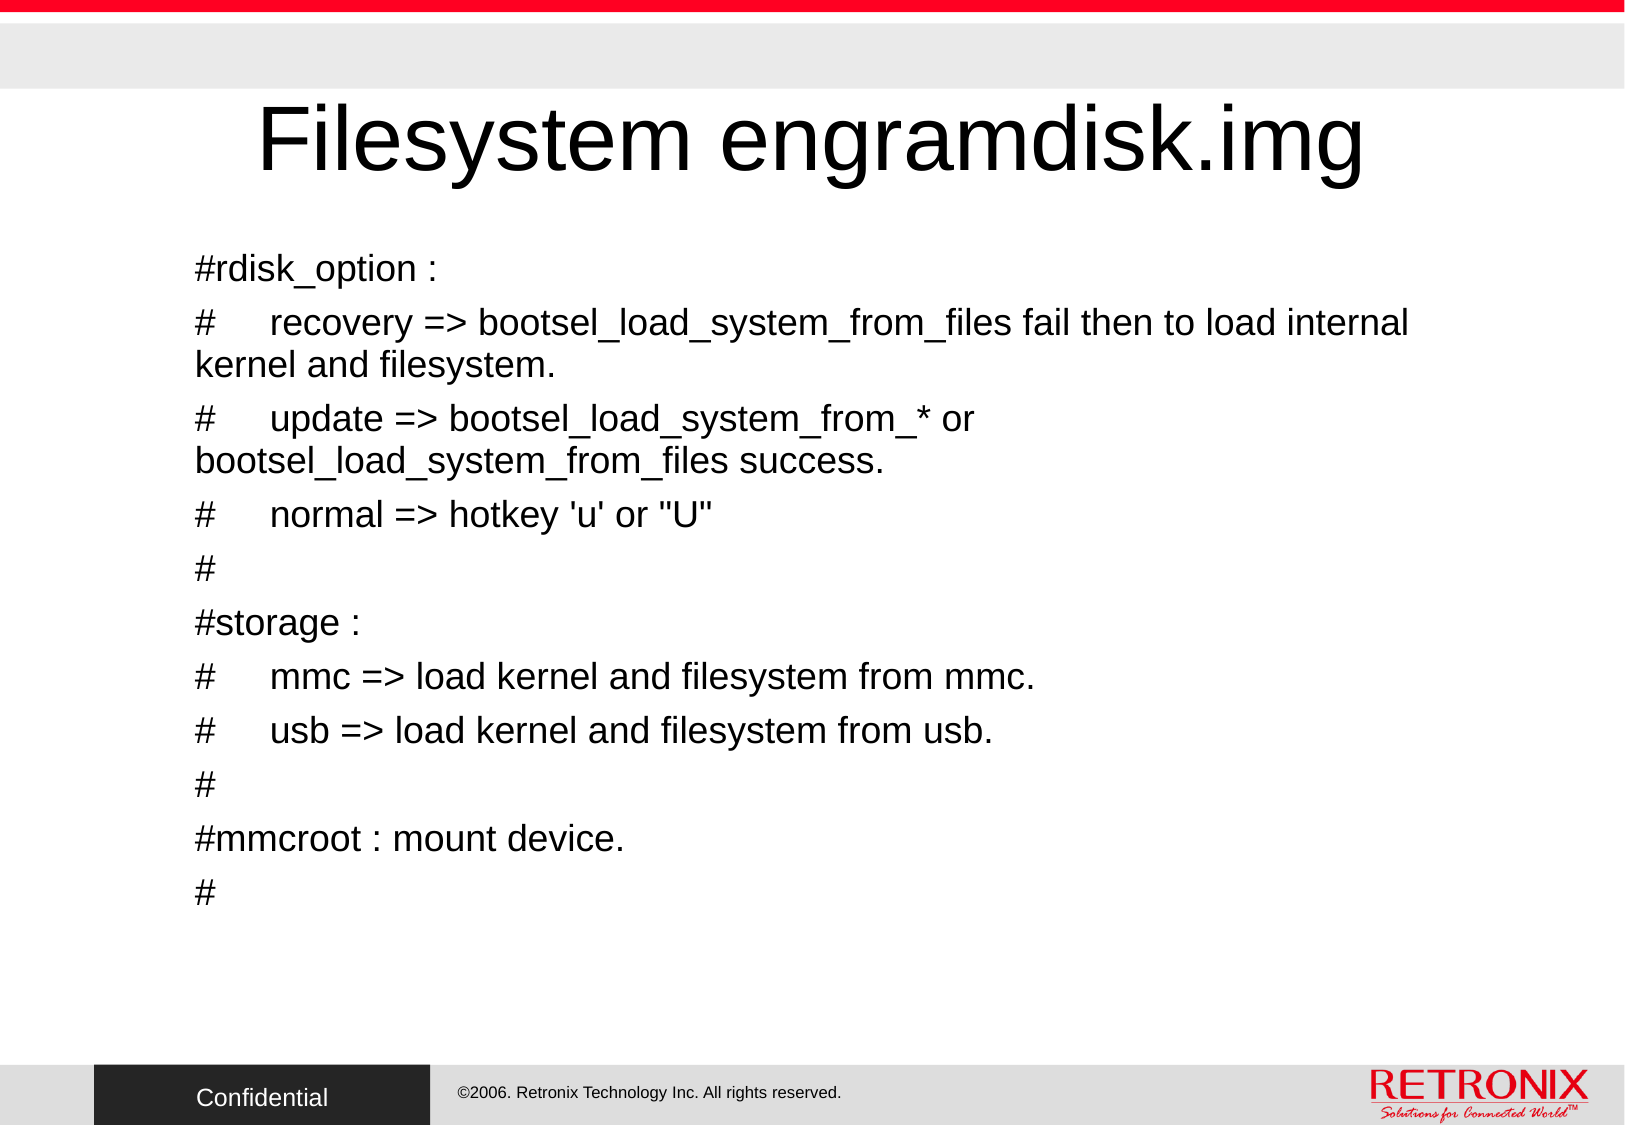

# Filesystem engramdisk.img
#rdisk_option :
#	recovery => bootsel_load_system_from_files fail then to load internal kernel and filesystem.
#	update => bootsel_load_system_from_* or bootsel_load_system_from_files success.
#	normal => hotkey 'u' or "U"
#
#storage :
#	mmc => load kernel and filesystem from mmc.
#	usb => load kernel and filesystem from usb.
#
#mmcroot : mount device.
#